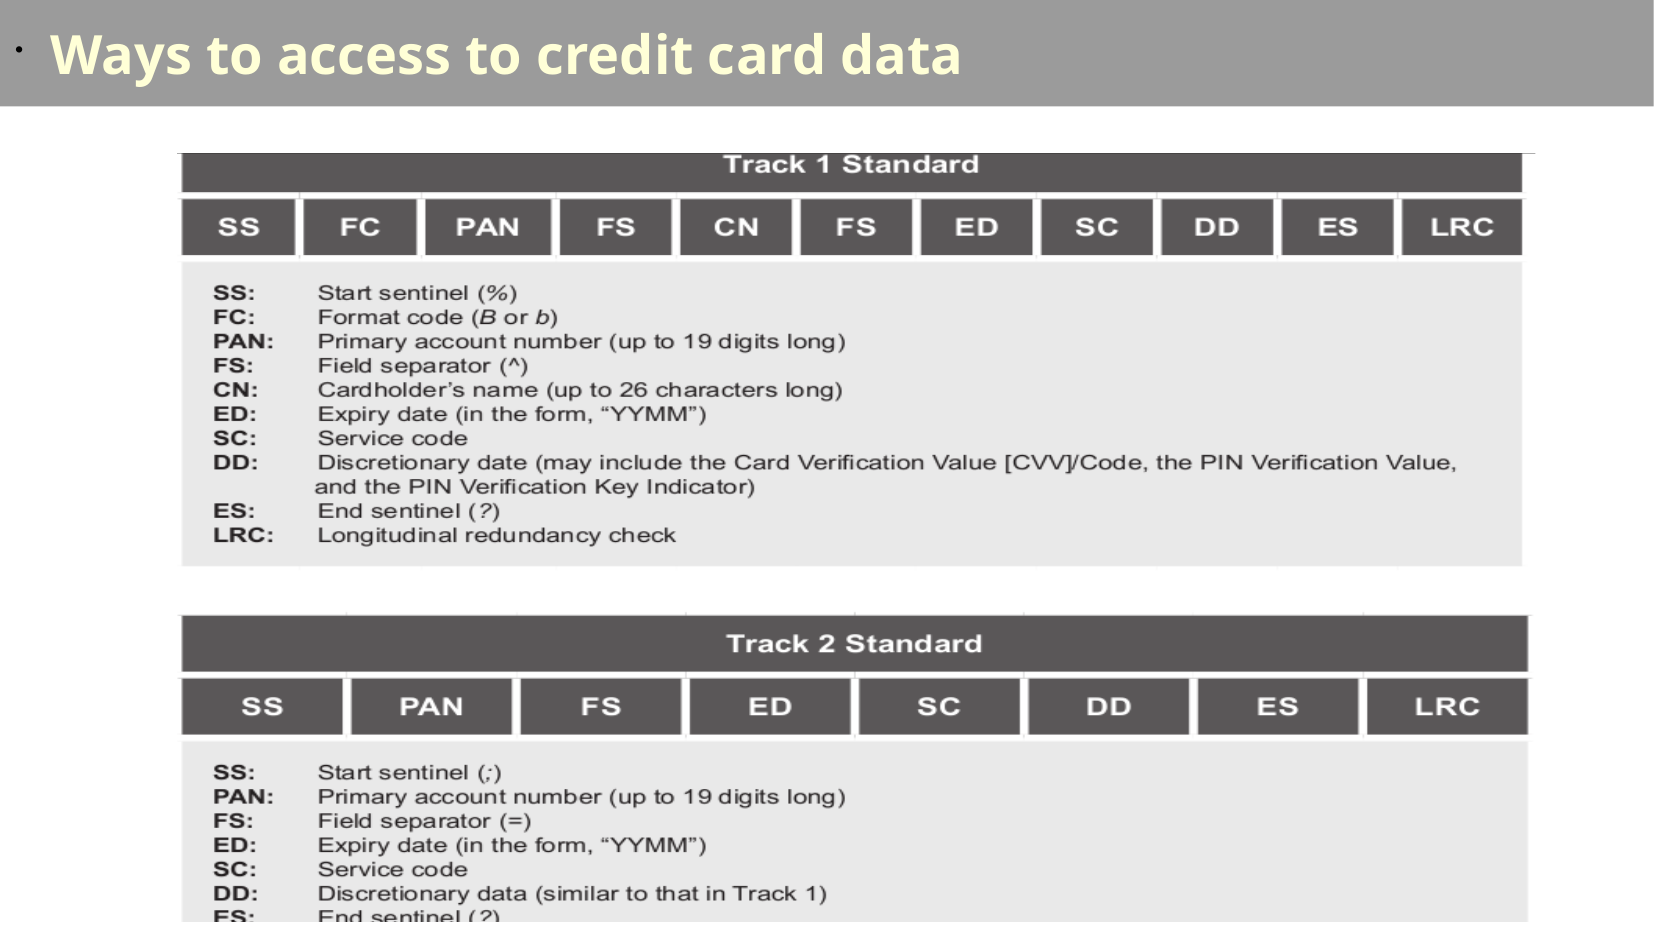

# Ways to access to credit card data